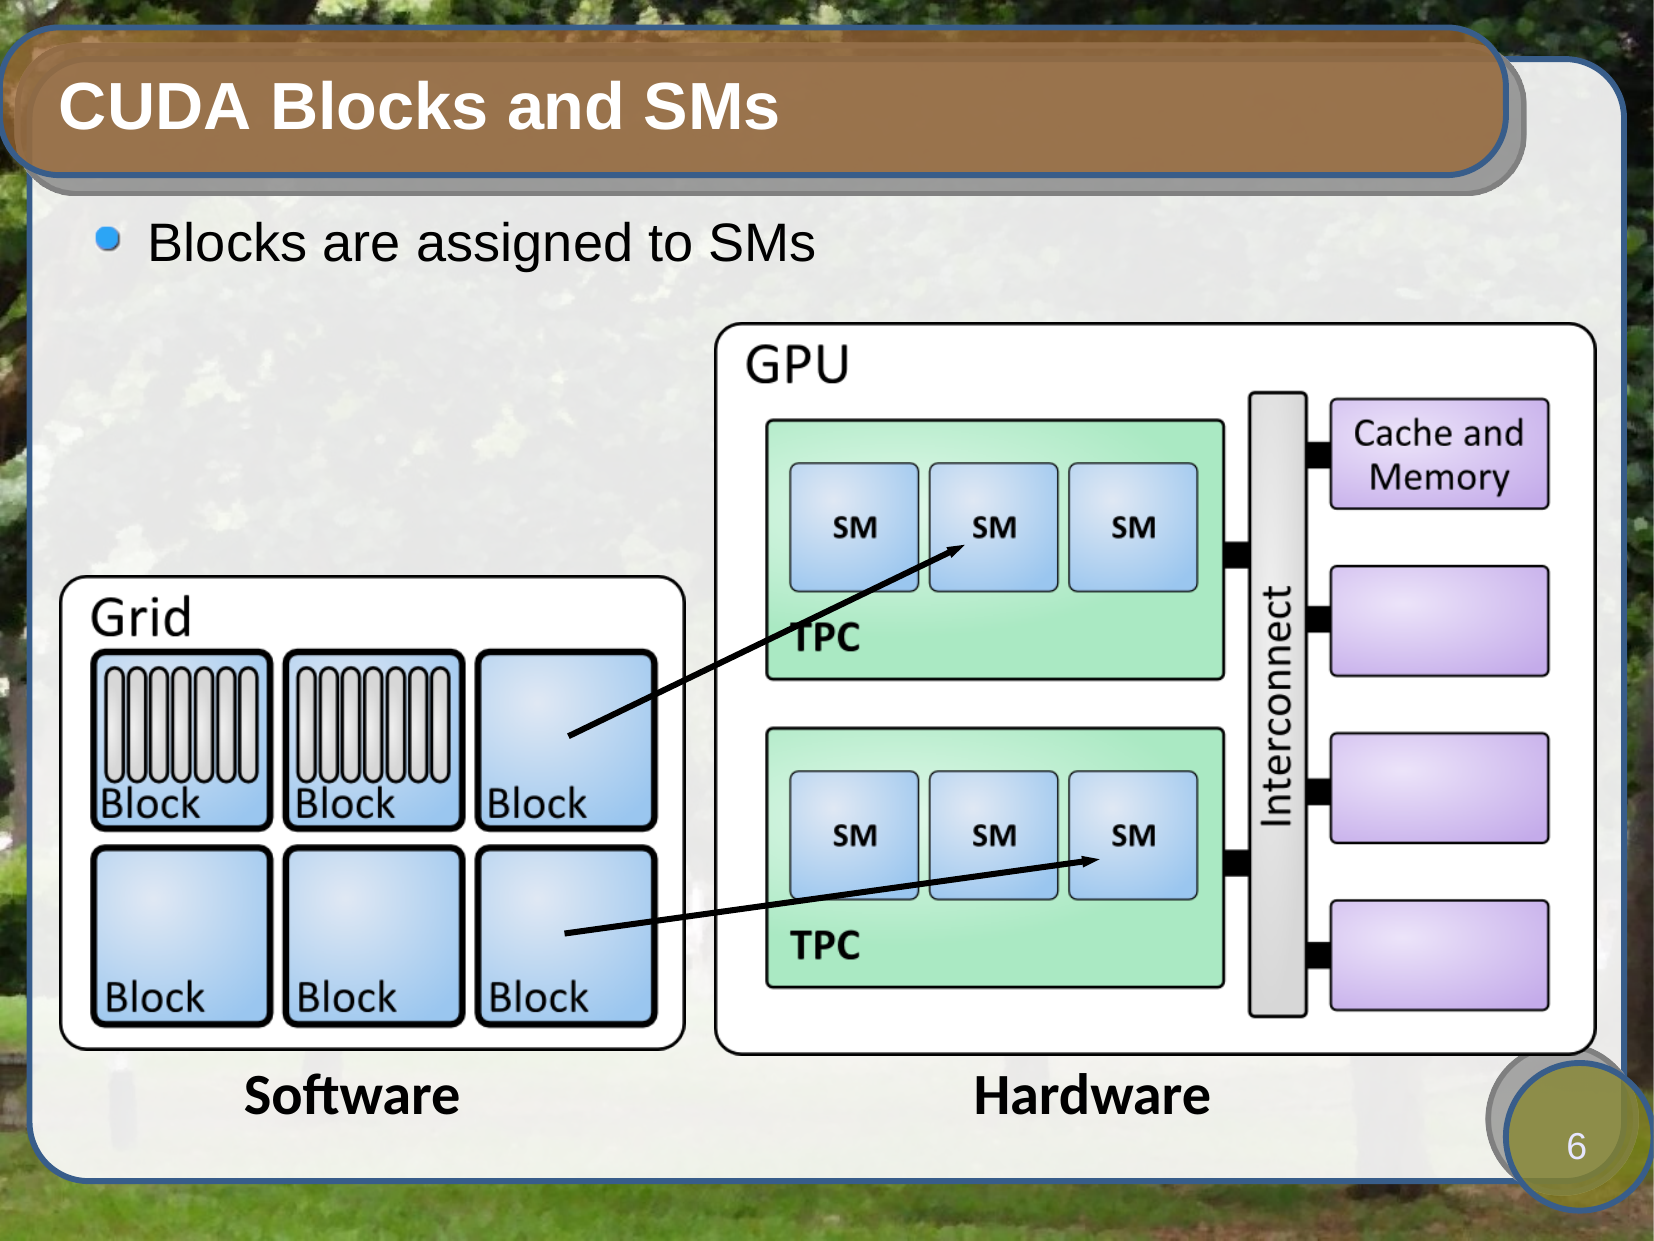

# CUDA Blocks and SMs
Blocks are assigned to SMs
Software
Hardware